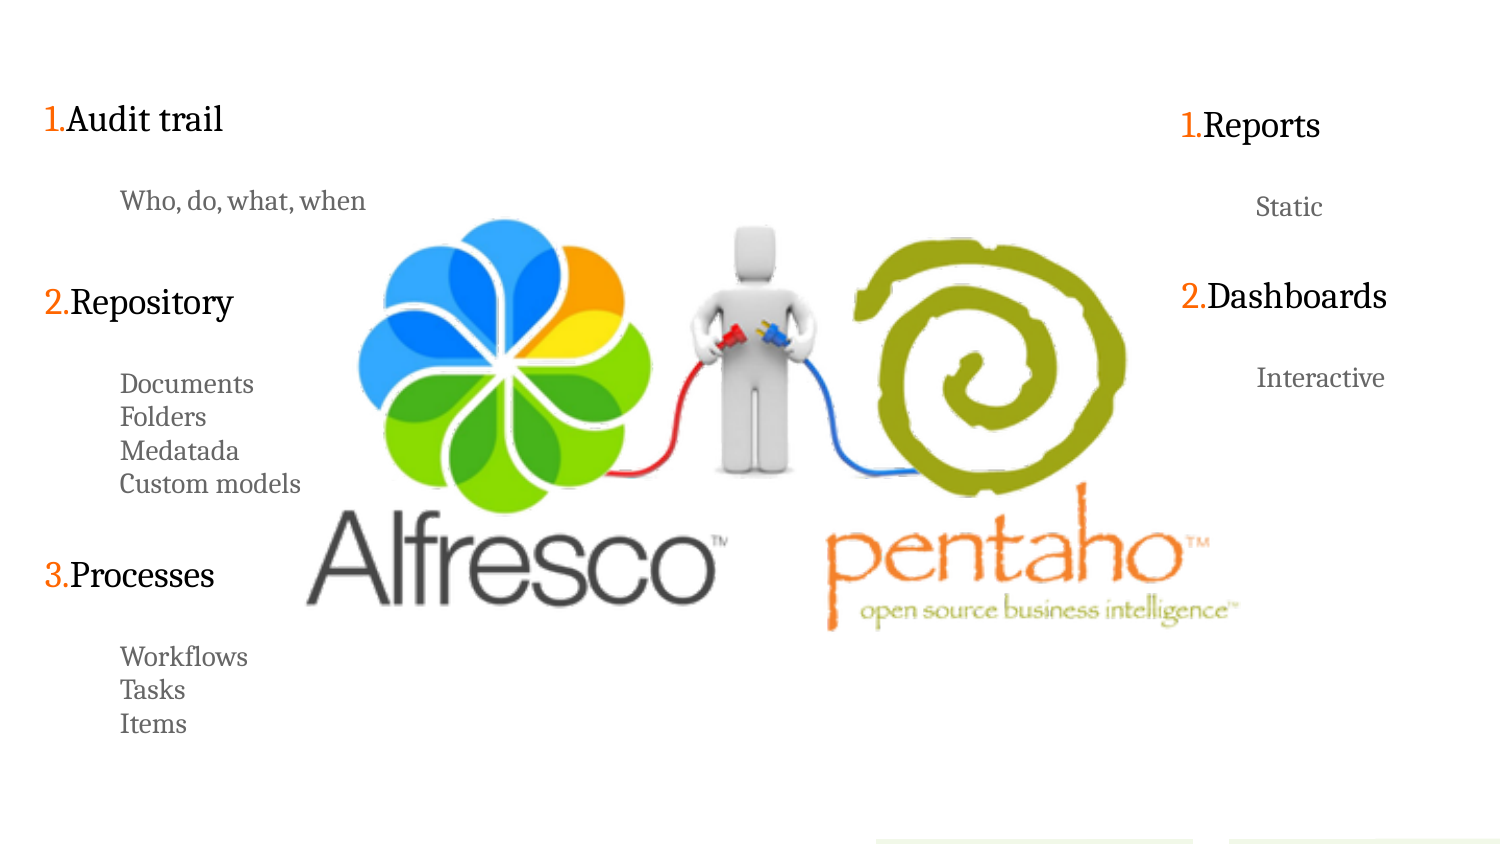

1.Audit trail
	Who, do, what, when
1.Reports
	Static
2.Dashboards
	Interactive
2.Repository
	Documents
	Folders
	Medatada
	Custom models
3.Processes
	Workflows
	Tasks
	Items